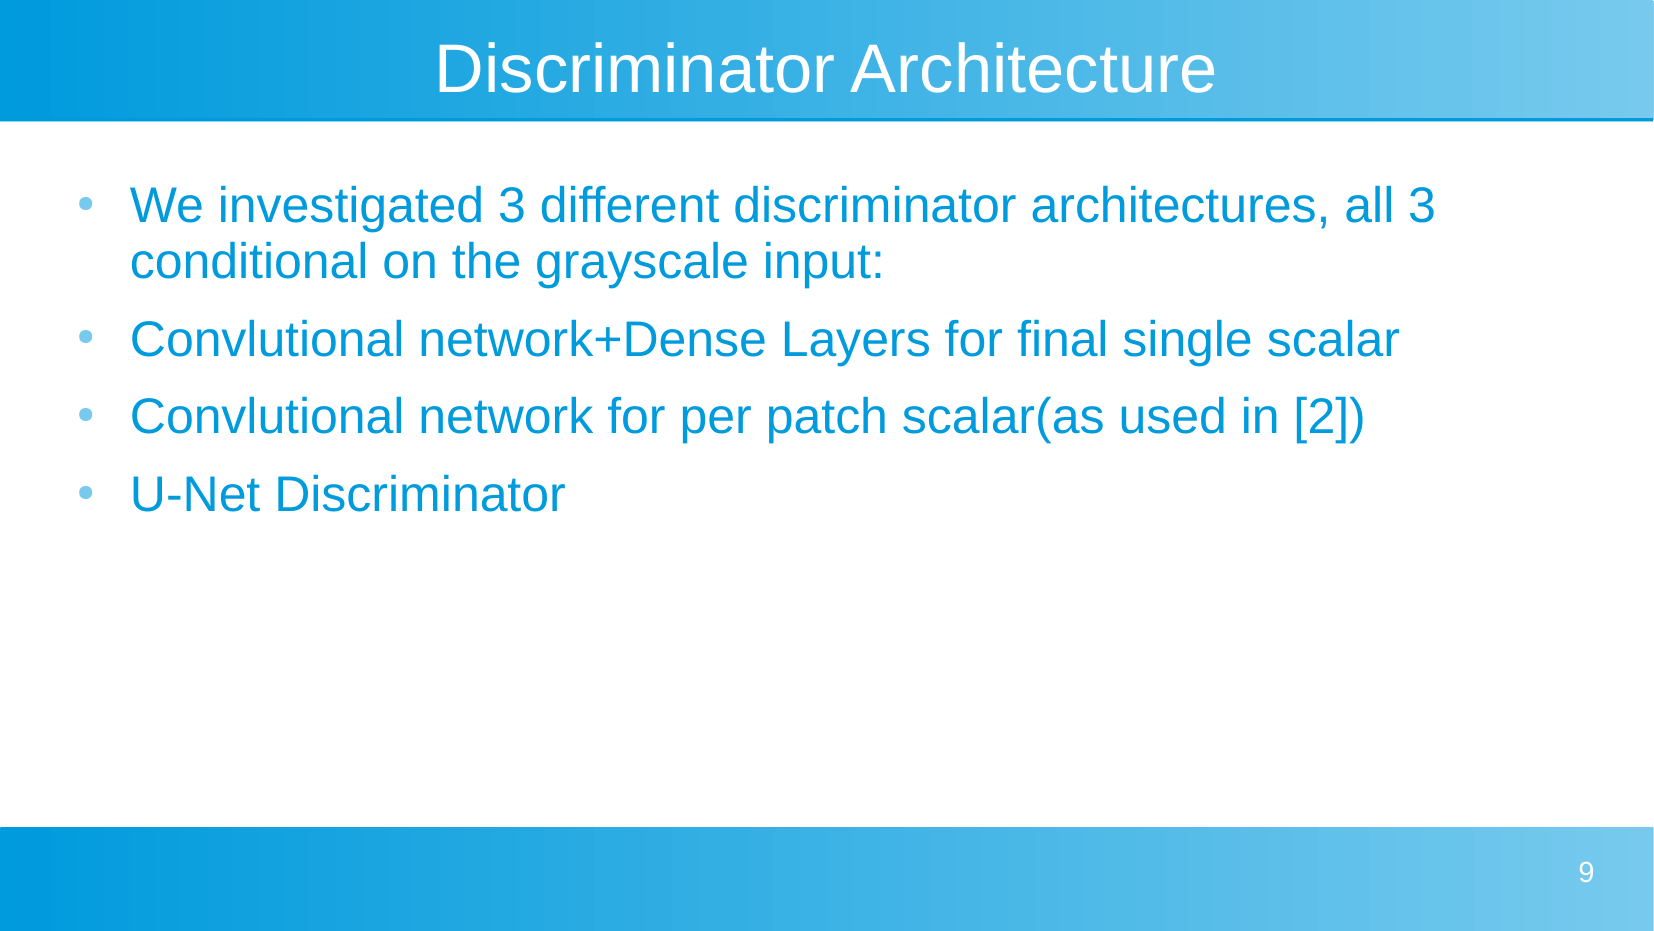

# Discriminator Architecture
We investigated 3 different discriminator architectures, all 3 conditional on the grayscale input:
Convlutional network+Dense Layers for final single scalar
Convlutional network for per patch scalar(as used in [2])
U-Net Discriminator
9